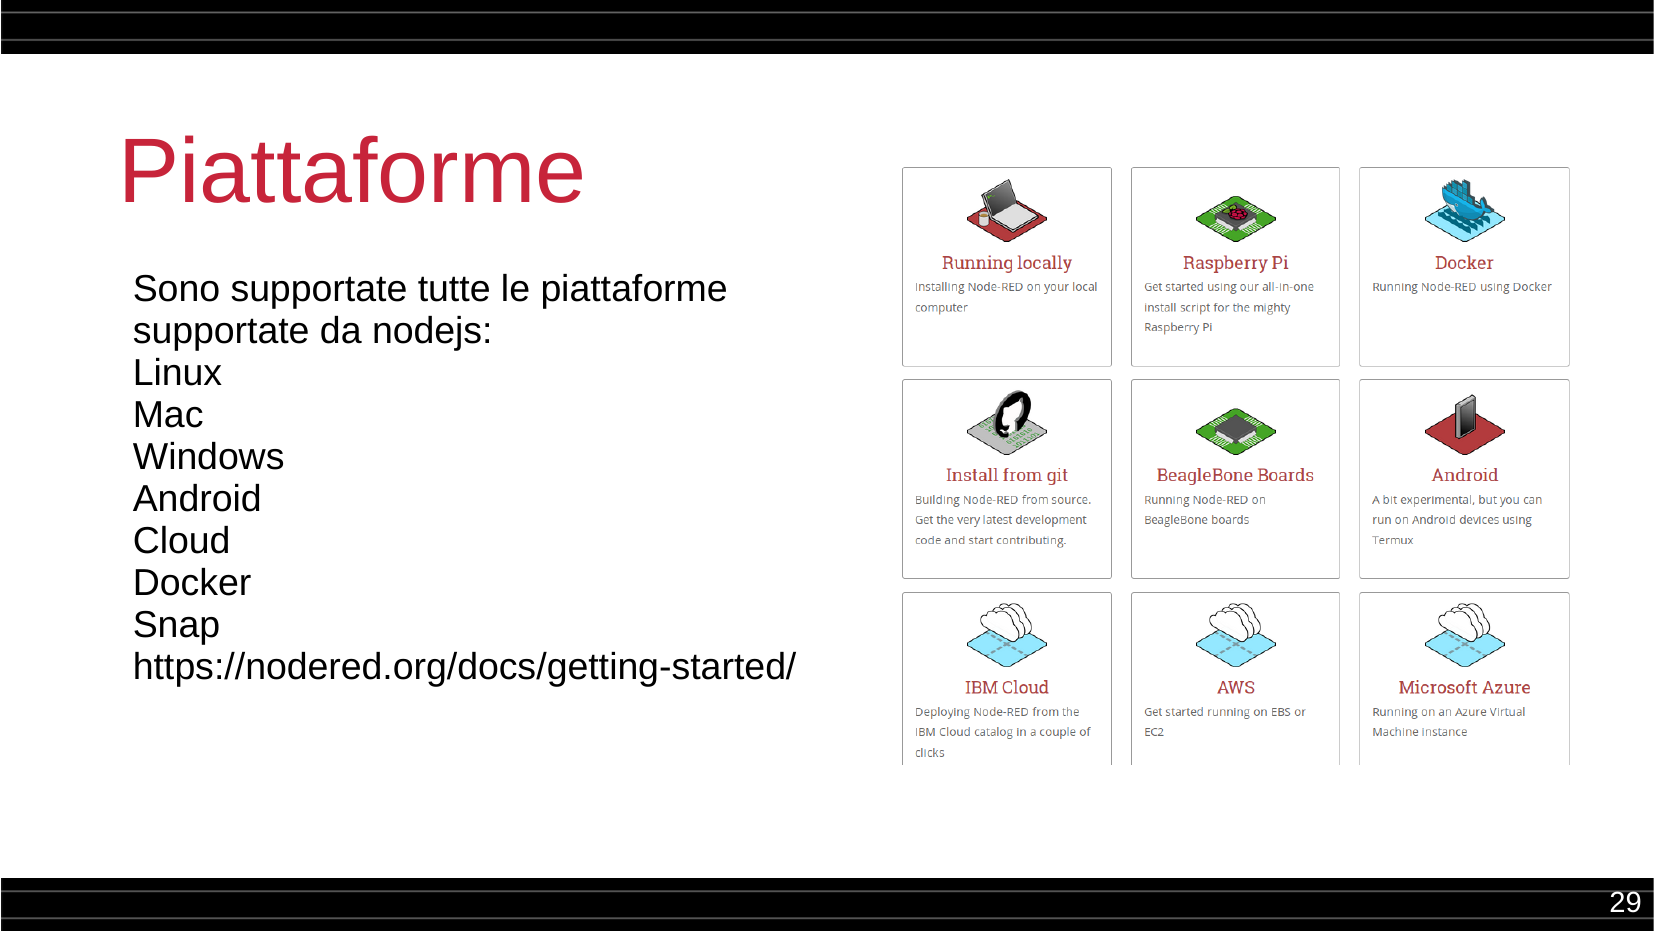

# Piattaforme
Sono supportate tutte le piattaforme supportate da nodejs:
Linux
Mac
Windows
Android
Cloud
Docker
Snap
https://nodered.org/docs/getting-started/